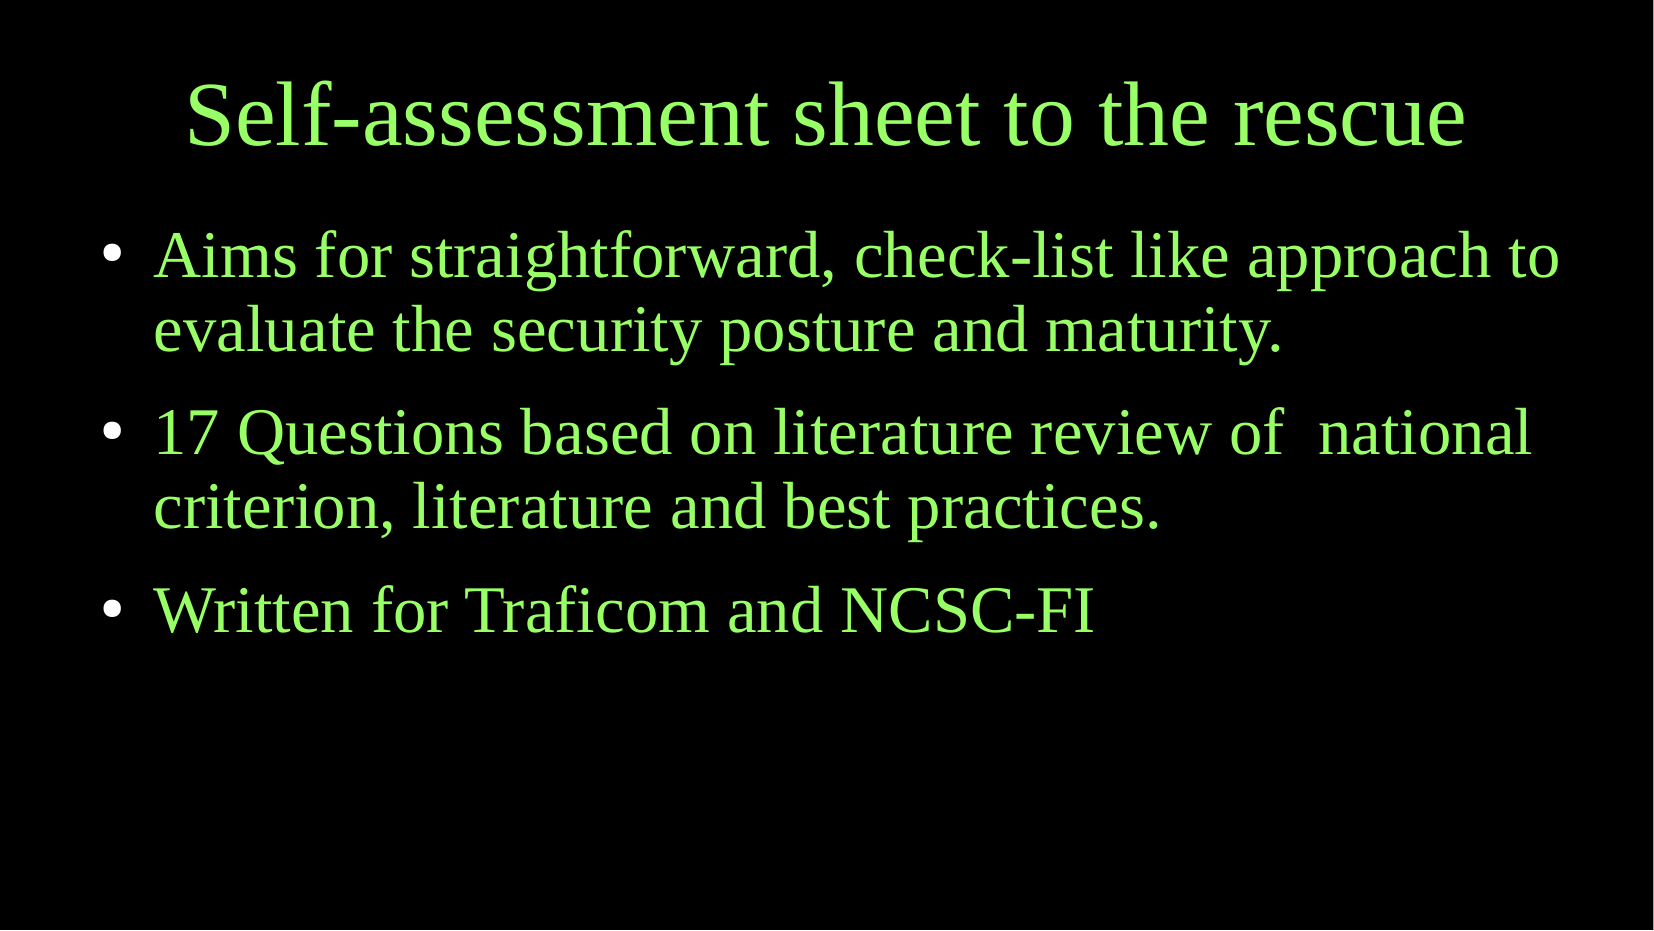

# Self-assessment sheet to the rescue
Aims for straightforward, check-list like approach to evaluate the security posture and maturity.
17 Questions based on literature review of national criterion, literature and best practices.
Written for Traficom and NCSC-FI